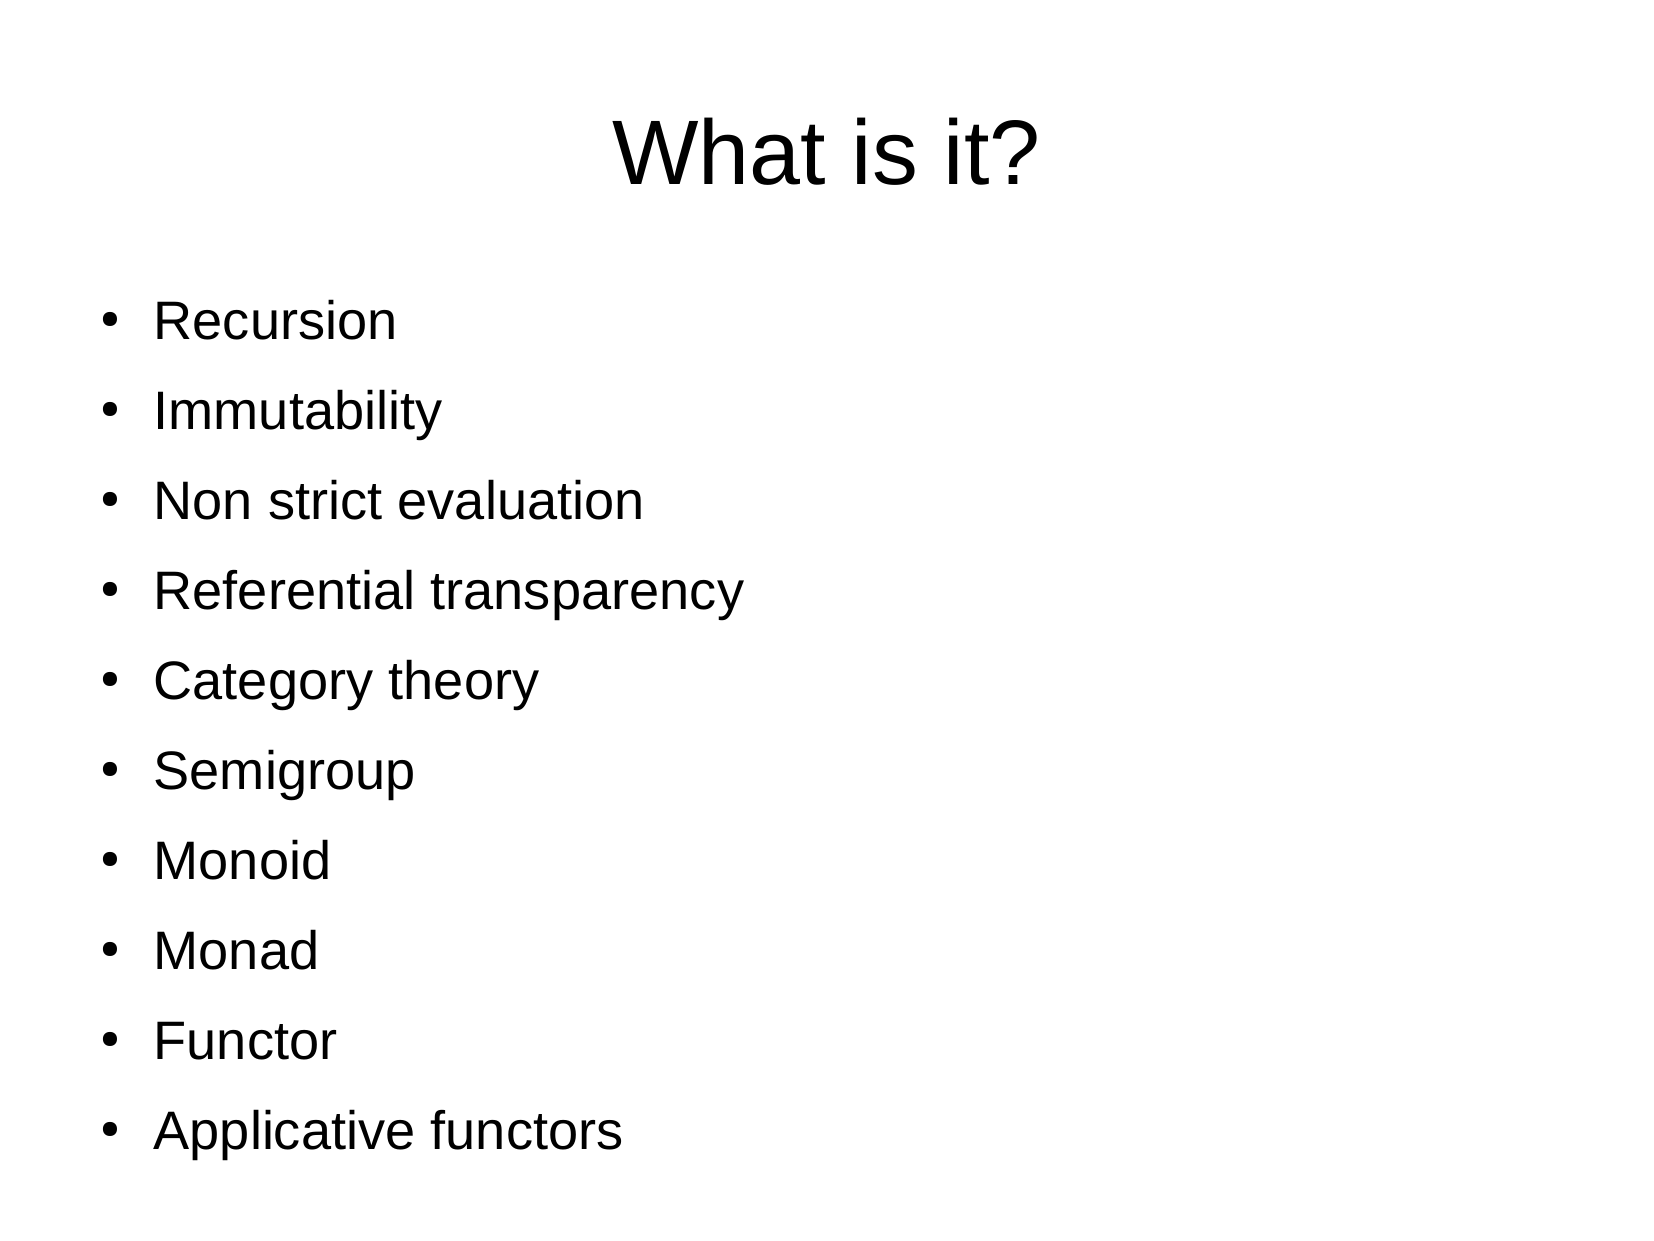

# What is it?
Recursion
Immutability
Non strict evaluation
Referential transparency
Category theory
Semigroup
Monoid
Monad
Functor
Applicative functors